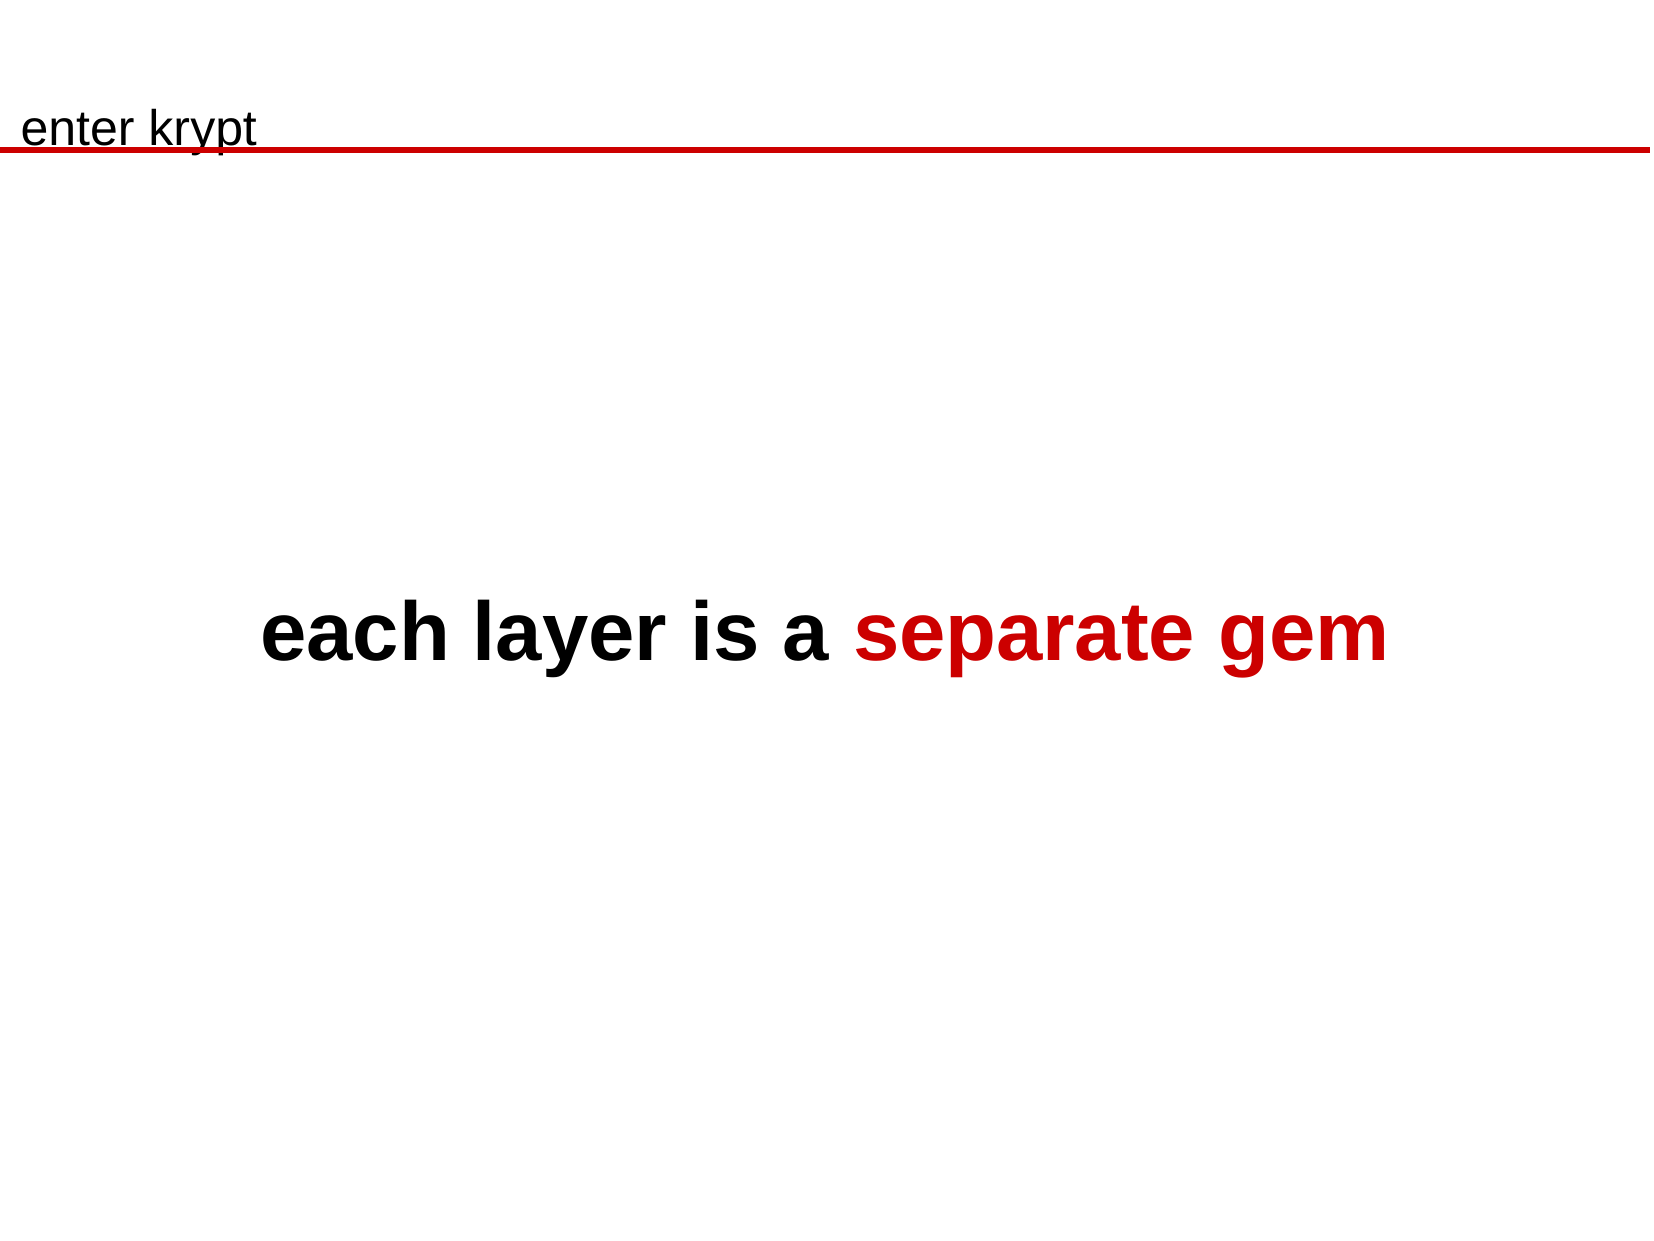

#
enter krypt
each layer is a separate gem